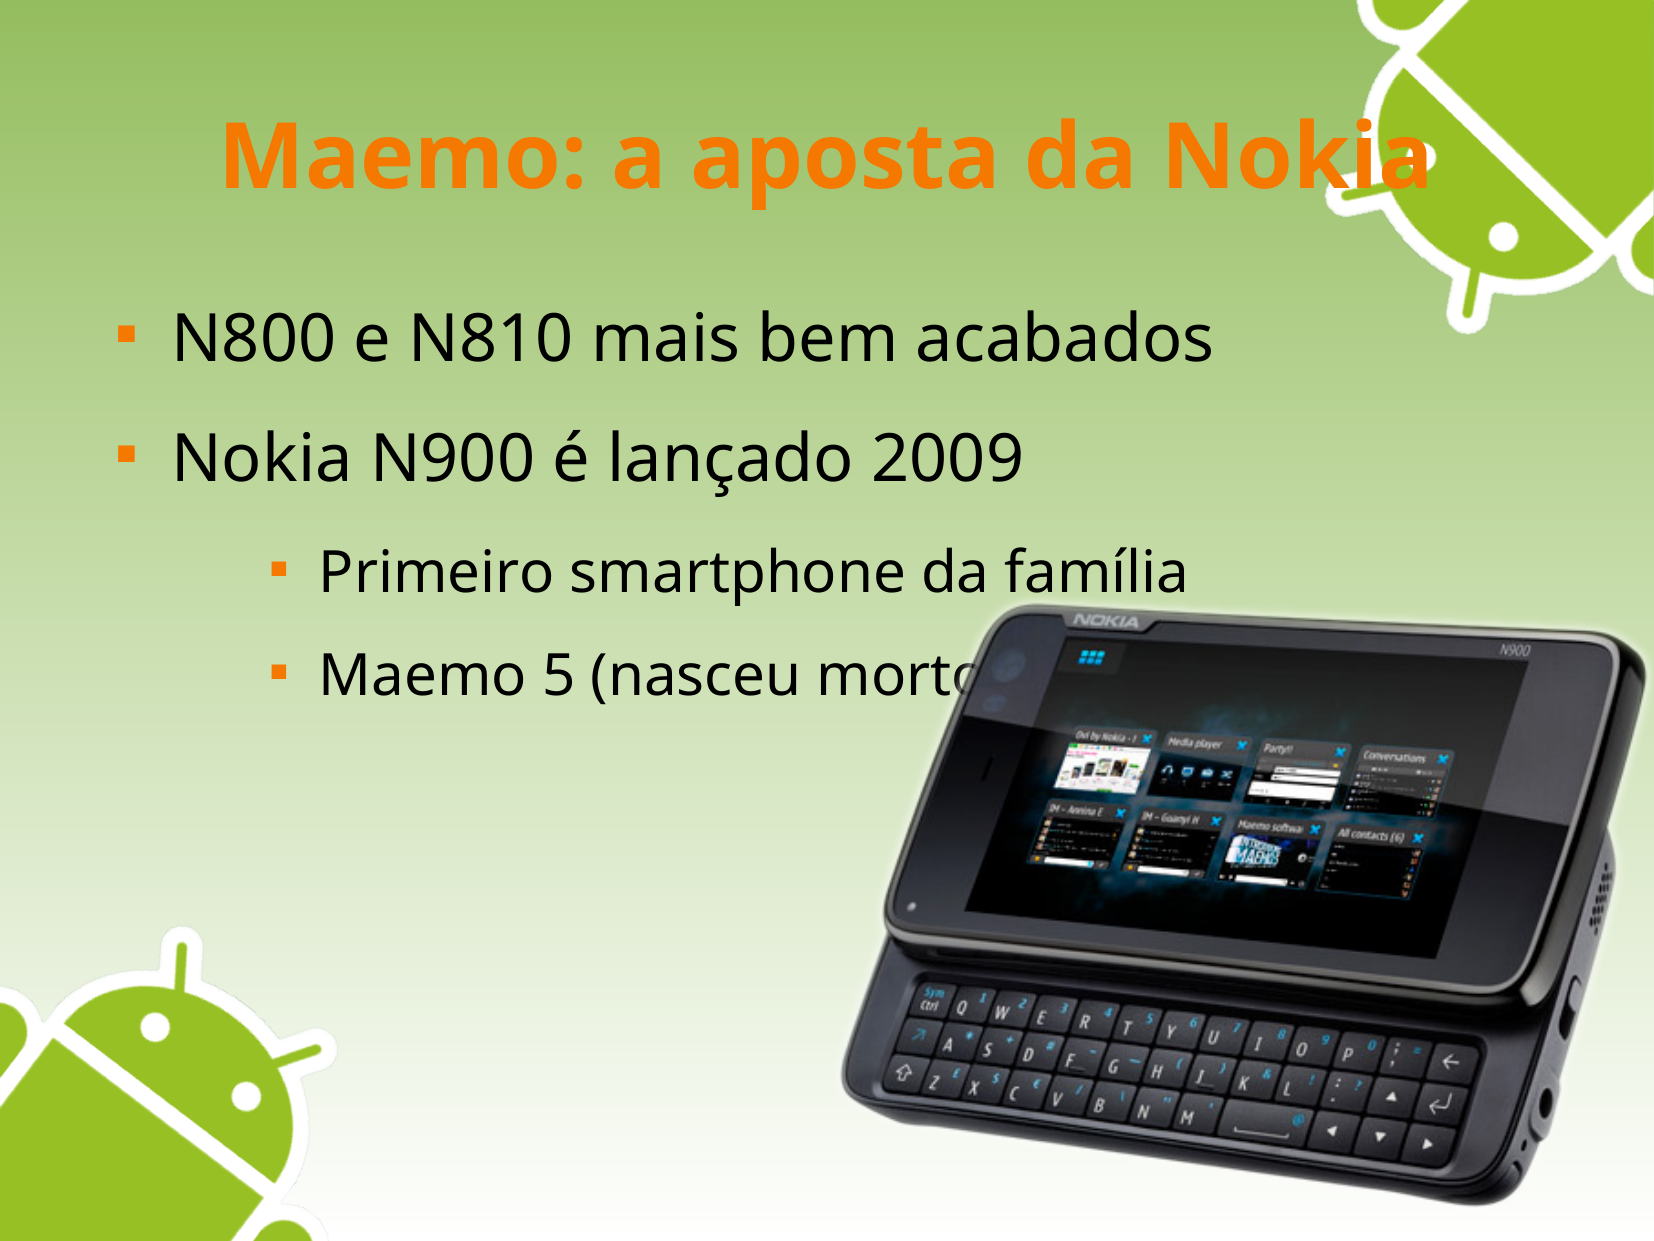

# Maemo: a aposta da Nokia
N800 e N810 mais bem acabados
Nokia N900 é lançado 2009
Primeiro smartphone da família
Maemo 5 (nasceu morto)